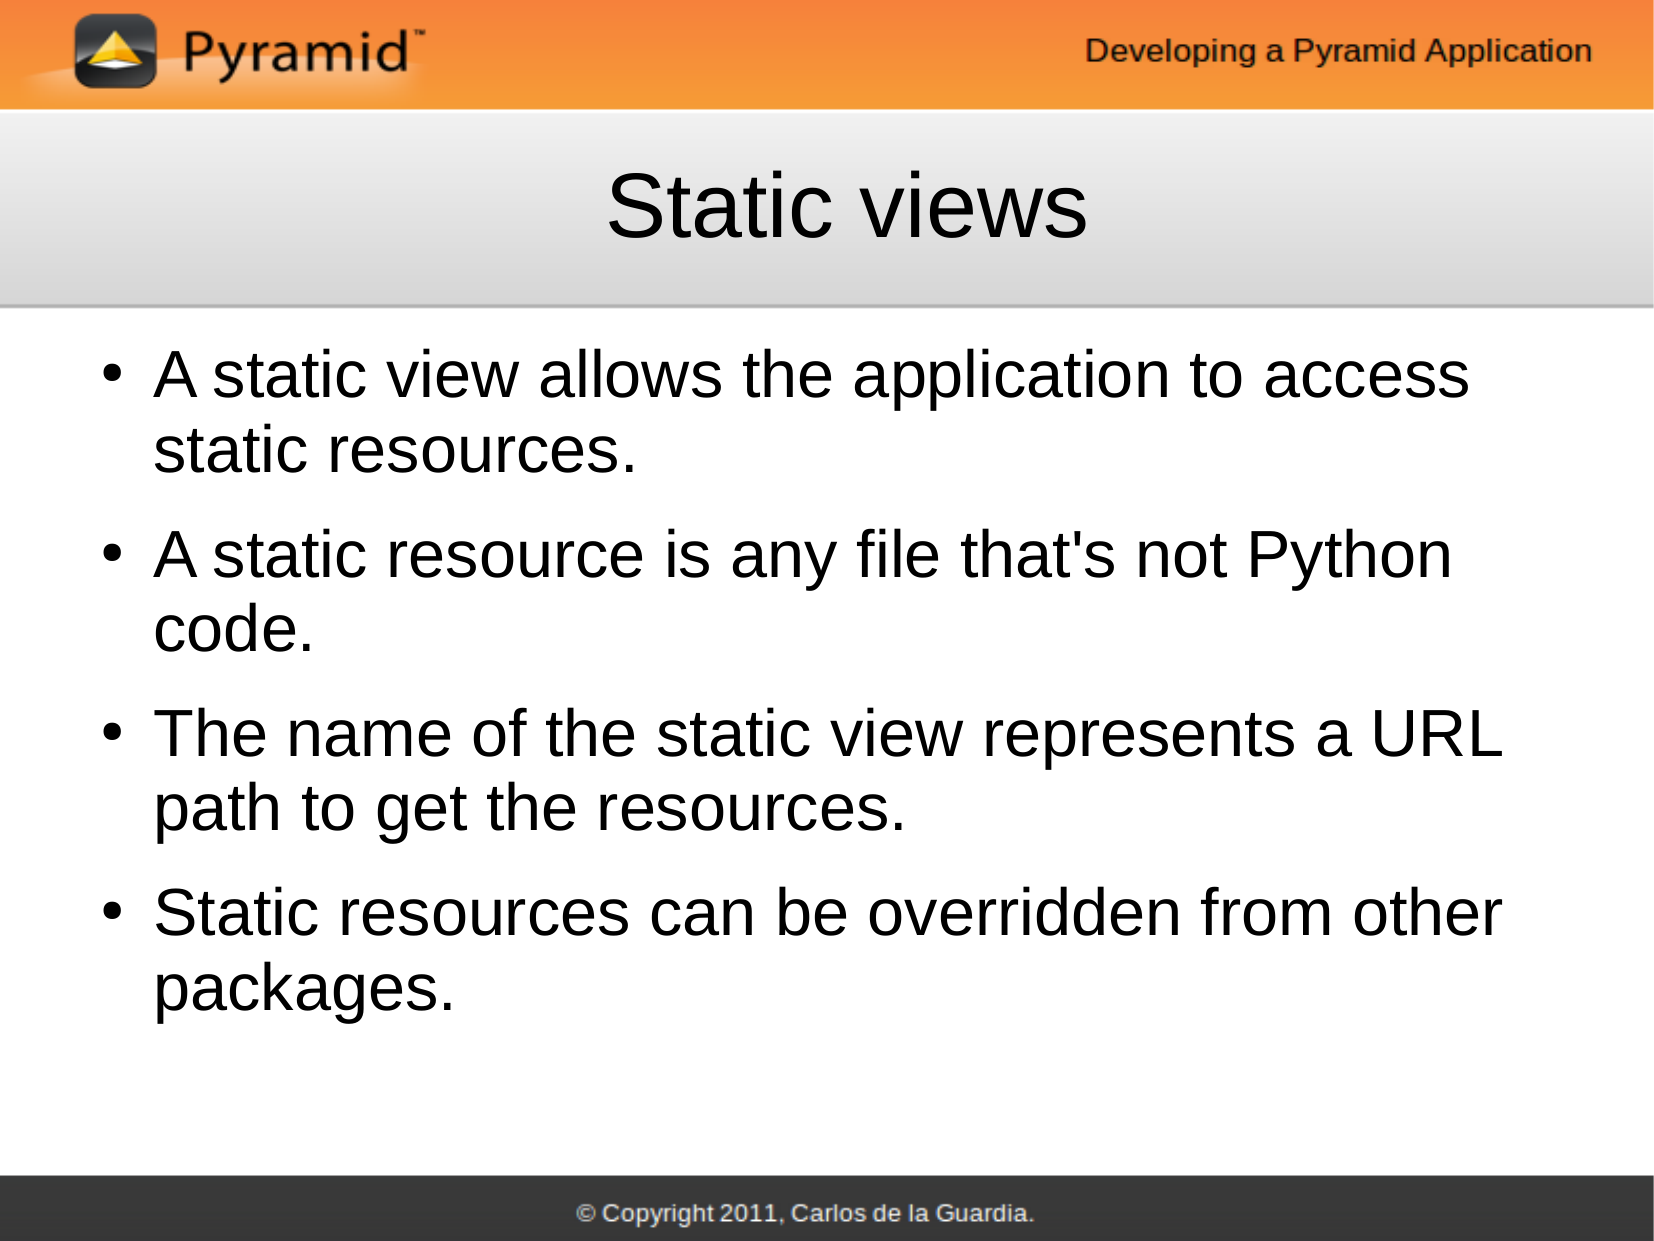

# Static views
A static view allows the application to access static resources.
A static resource is any file that's not Python code.
The name of the static view represents a URL path to get the resources.
Static resources can be overridden from other packages.